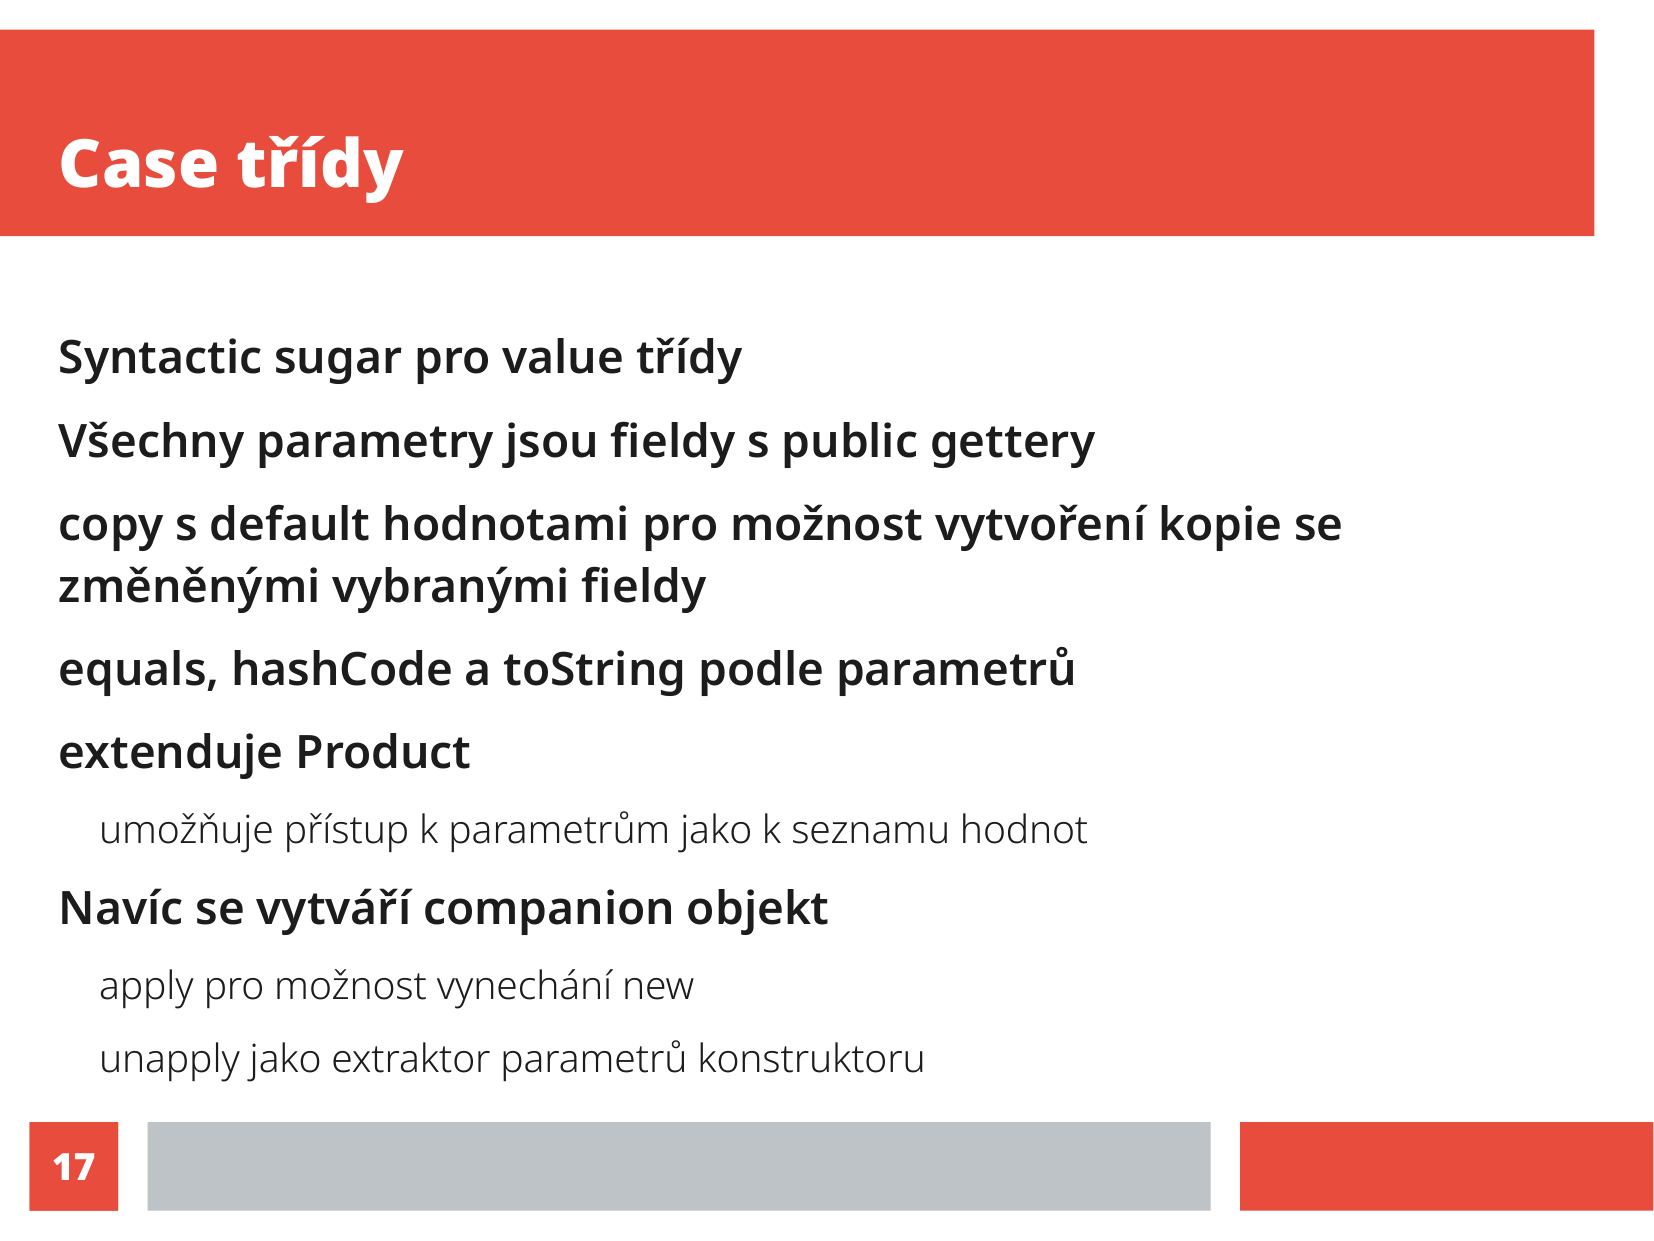

# Case třídy
Syntactic sugar pro value třídy
Všechny parametry jsou fieldy s public gettery
copy s default hodnotami pro možnost vytvoření kopie se změněnými vybranými fieldy
equals, hashCode a toString podle parametrů
extenduje Product
umožňuje přístup k parametrům jako k seznamu hodnot
Navíc se vytváří companion objekt
apply pro možnost vynechání new
unapply jako extraktor parametrů konstruktoru
17